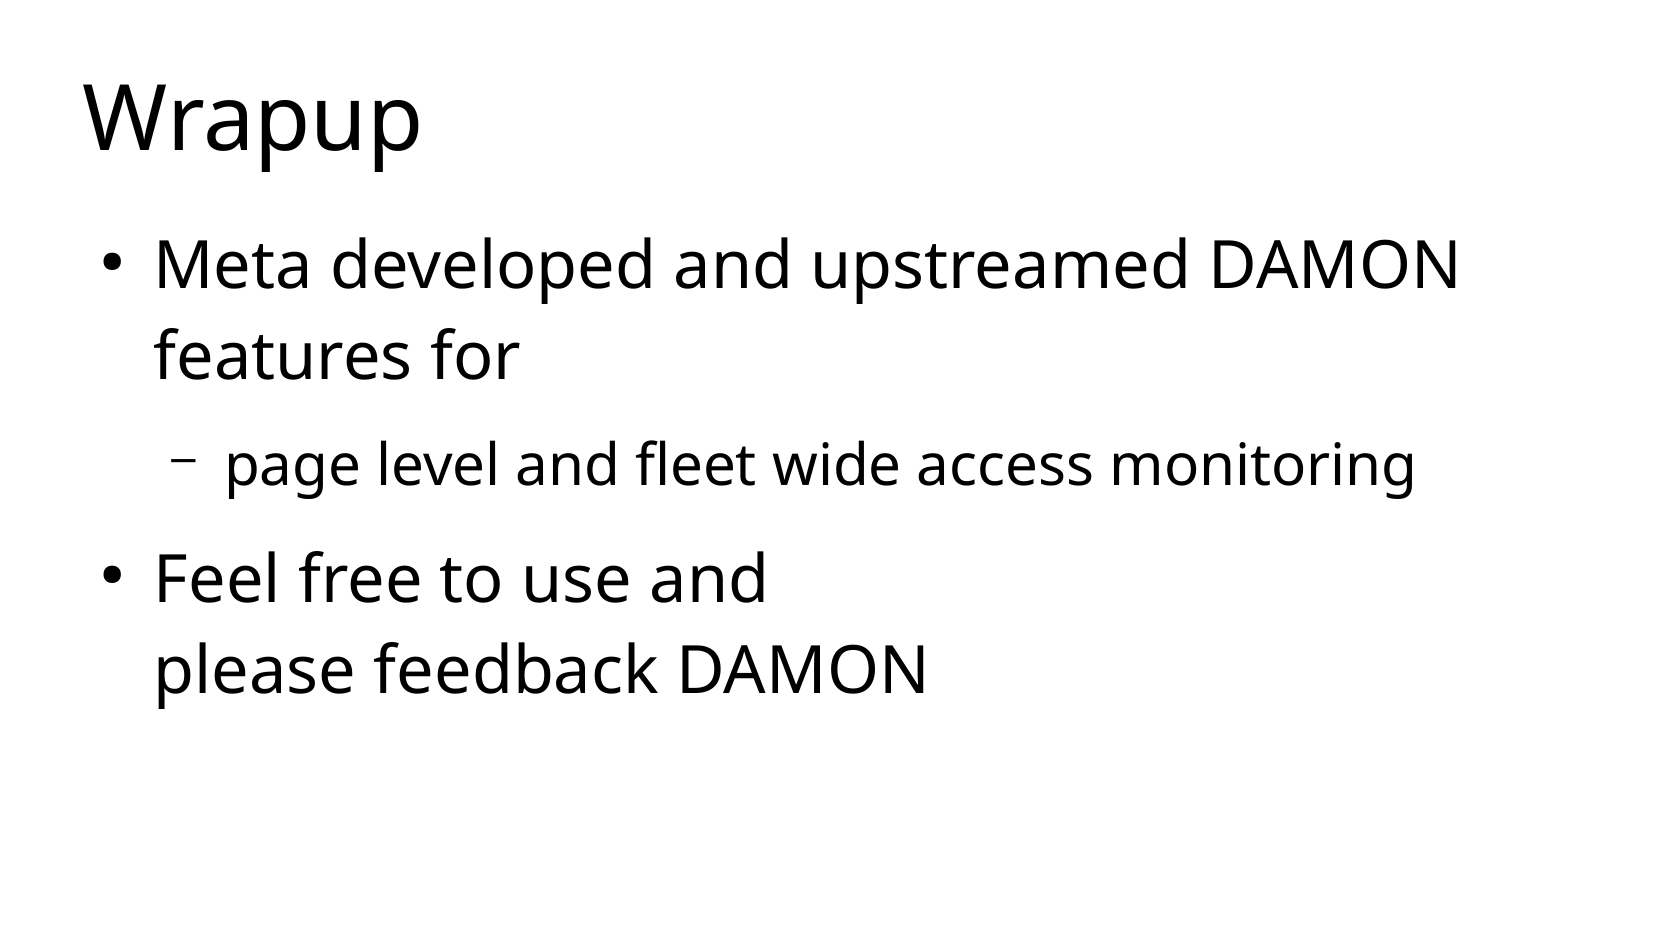

# Wrapup
Meta developed and upstreamed DAMON features for
page level and fleet wide access monitoring
Feel free to use and
please feedback DAMON